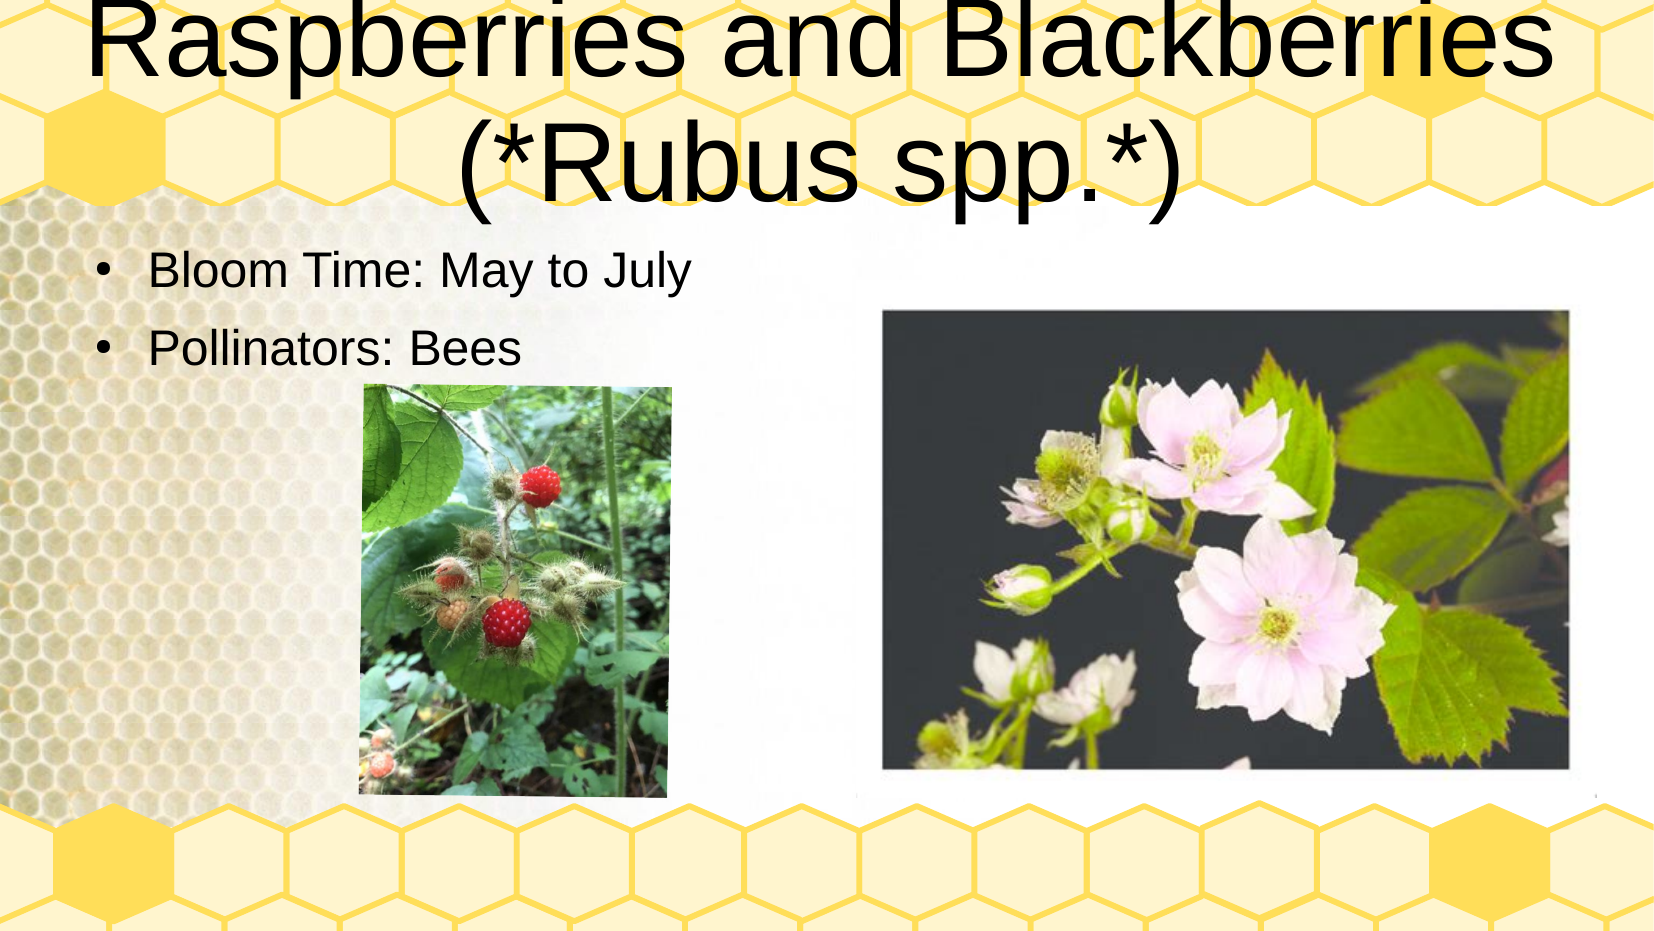

# Raspberries and Blackberries (*Rubus spp.*)
Bloom Time: May to July
Pollinators: Bees